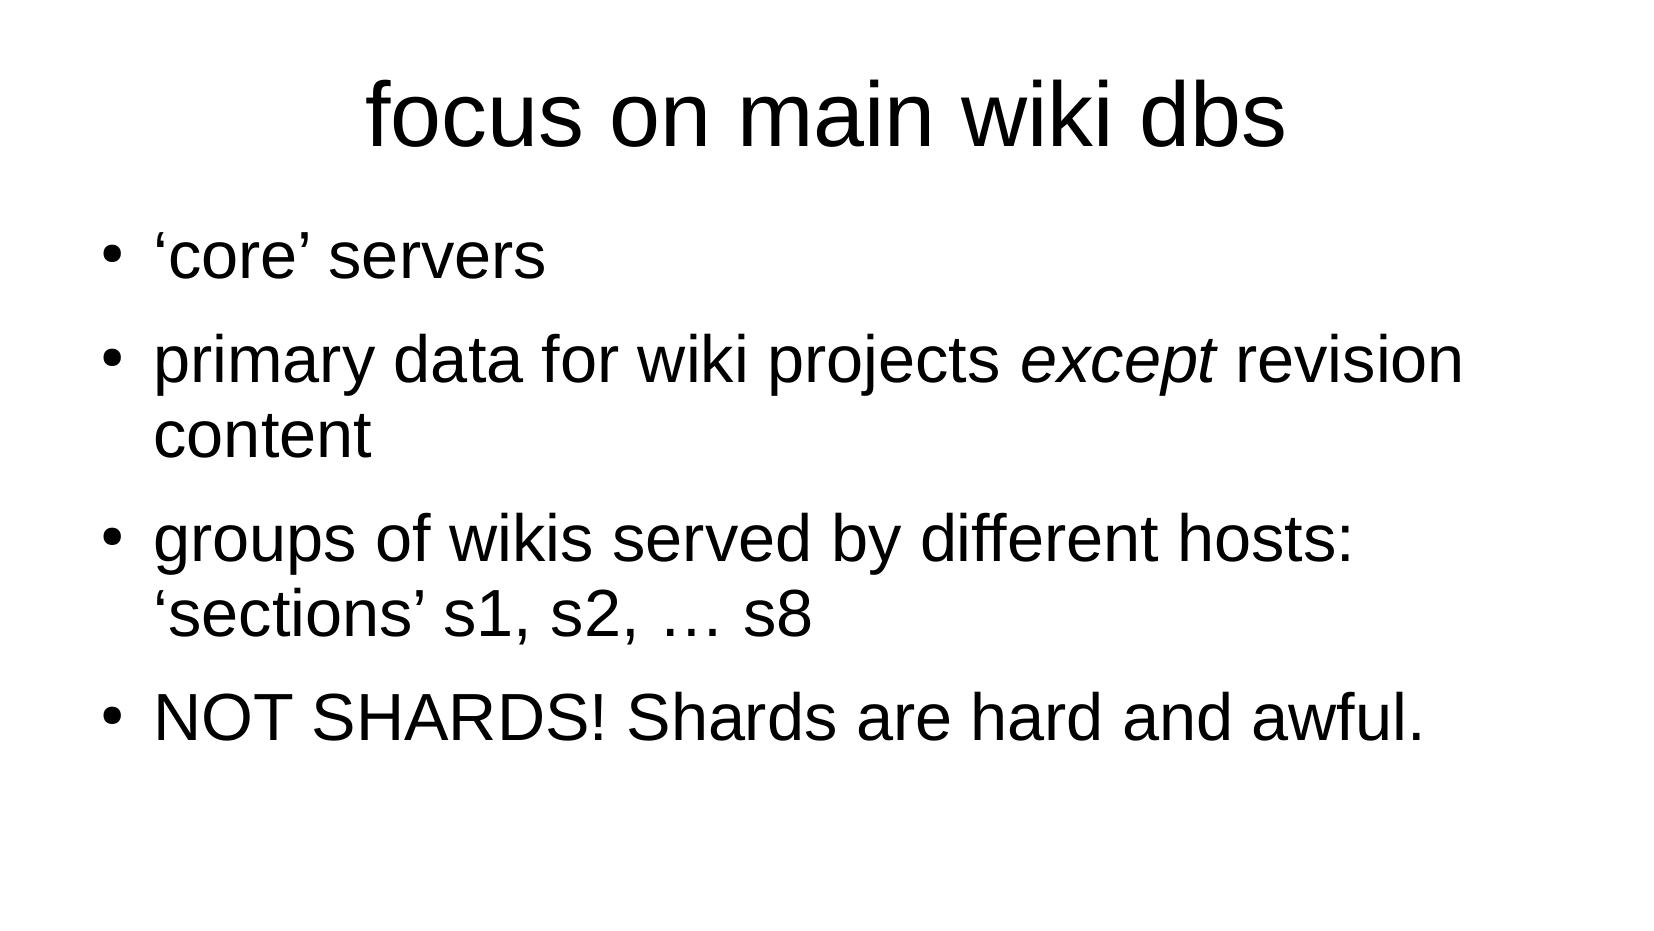

# focus on main wiki dbs
‘core’ servers
primary data for wiki projects except revision content
groups of wikis served by different hosts: ‘sections’ s1, s2, … s8
NOT SHARDS! Shards are hard and awful.